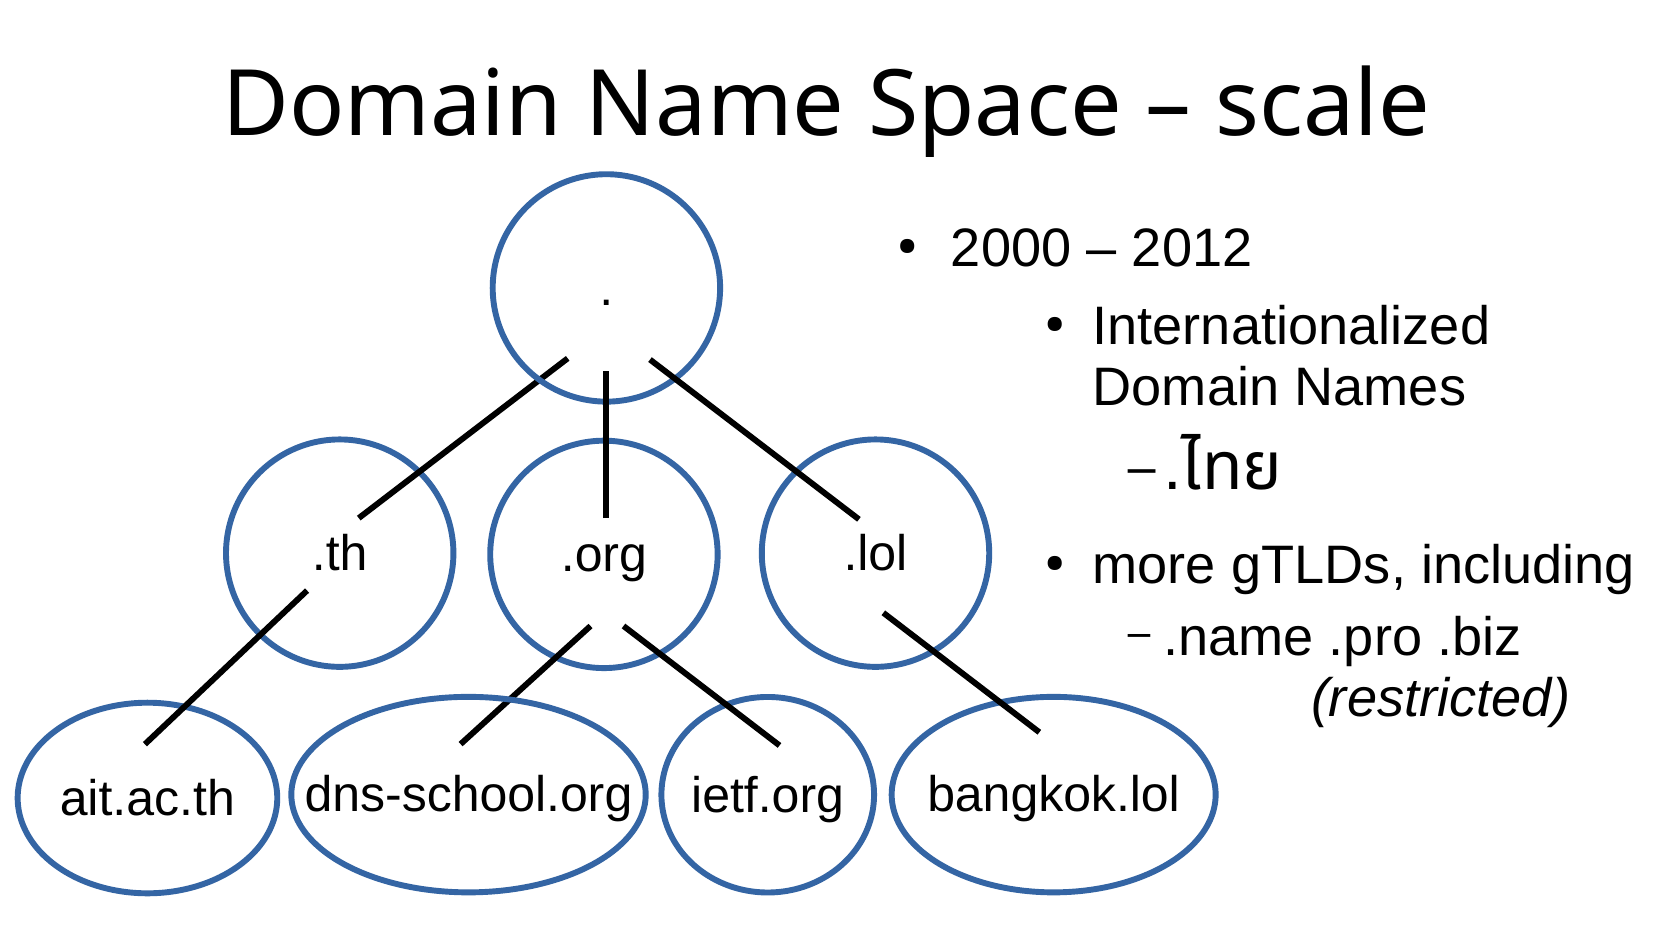

# Domain Name Space – scale
.
2000 – 2012
Internationalized
Domain Names
.ไทย
more gTLDs, including
.name .pro .biz
		(restricted)
.th
.lol
.org
dns-school.org
bangkok.lol
ietf.org
ait.ac.th